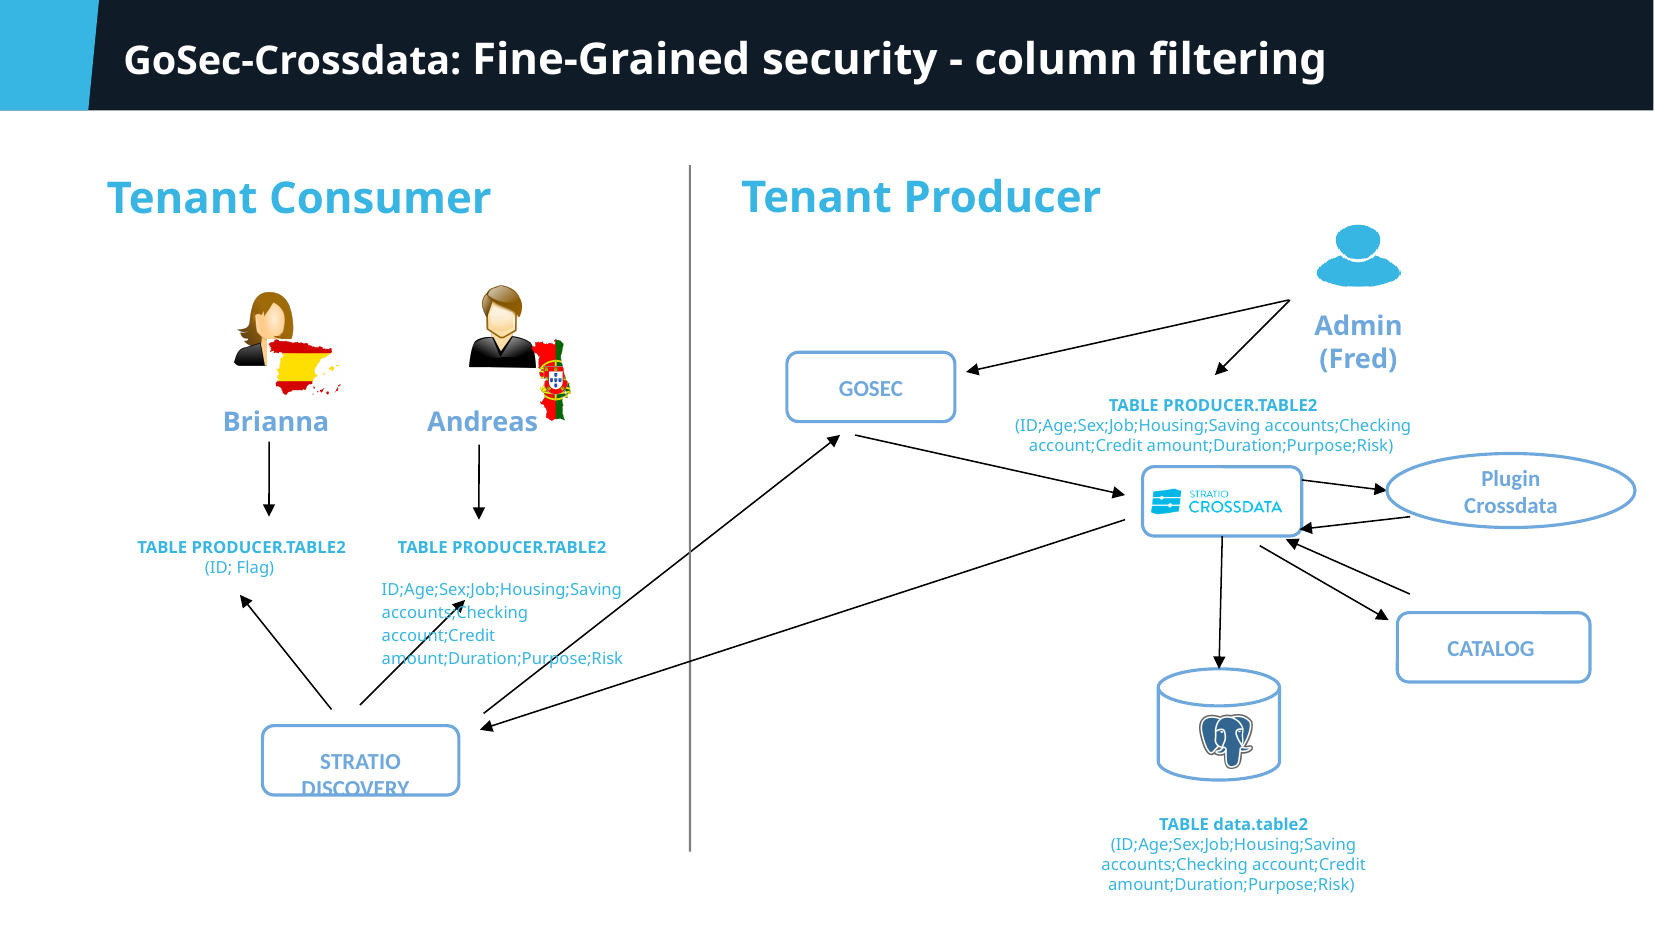

# Seguridad: Situación Actual
GoSec-Crossdata: Fine-Grained security - column filtering
Tenant Producer
Tenant Consumer
Admin (Fred)
GOSEC
TABLE PRODUCER.TABLE2
(ID;Age;Sex;Job;Housing;Saving accounts;Checking account;Credit amount;Duration;Purpose;Risk)
Brianna
Andreas
Plugin Crossdata
TABLE PRODUCER.TABLE2
(ID; Flag)
TABLE PRODUCER.TABLE2
ID;Age;Sex;Job;Housing;Saving accounts;Checking account;Credit amount;Duration;Purpose;Risk
CATALOG
STRATIO DISCOVERY
TABLE data.table2
(ID;Age;Sex;Job;Housing;Saving accounts;Checking account;Credit amount;Duration;Purpose;Risk)